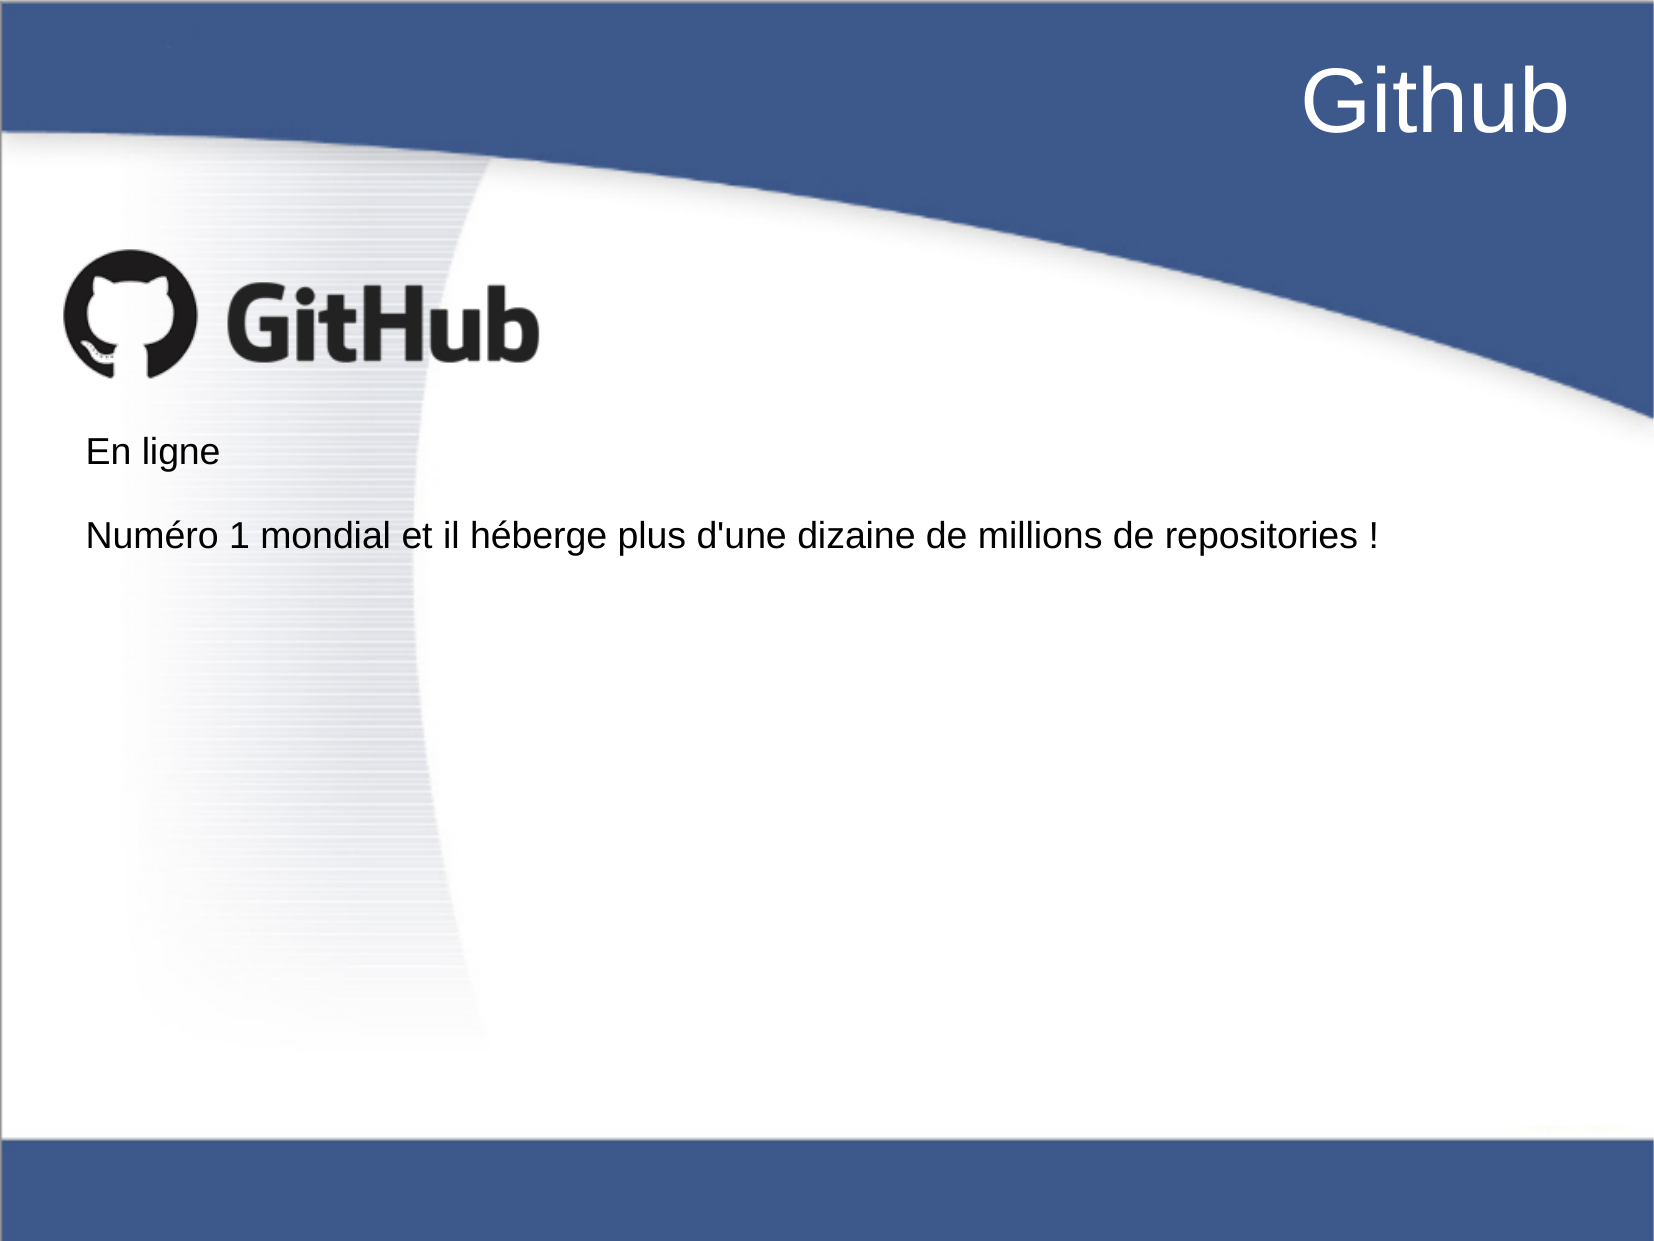

# Github
En ligne
Numéro 1 mondial et il héberge plus d'une dizaine de millions de repositories !